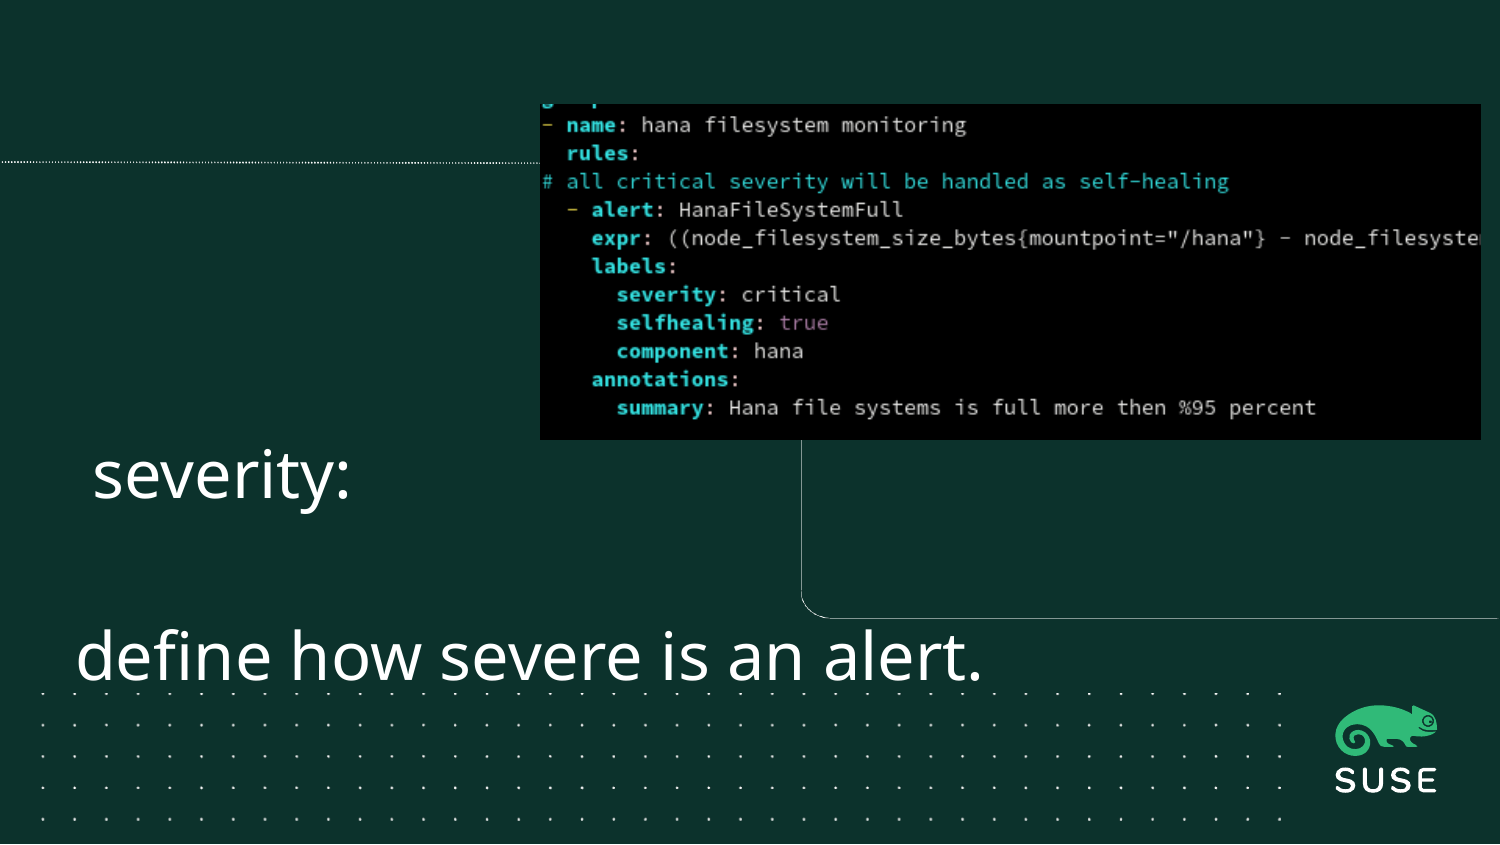

# severity: define how severe is an alert.